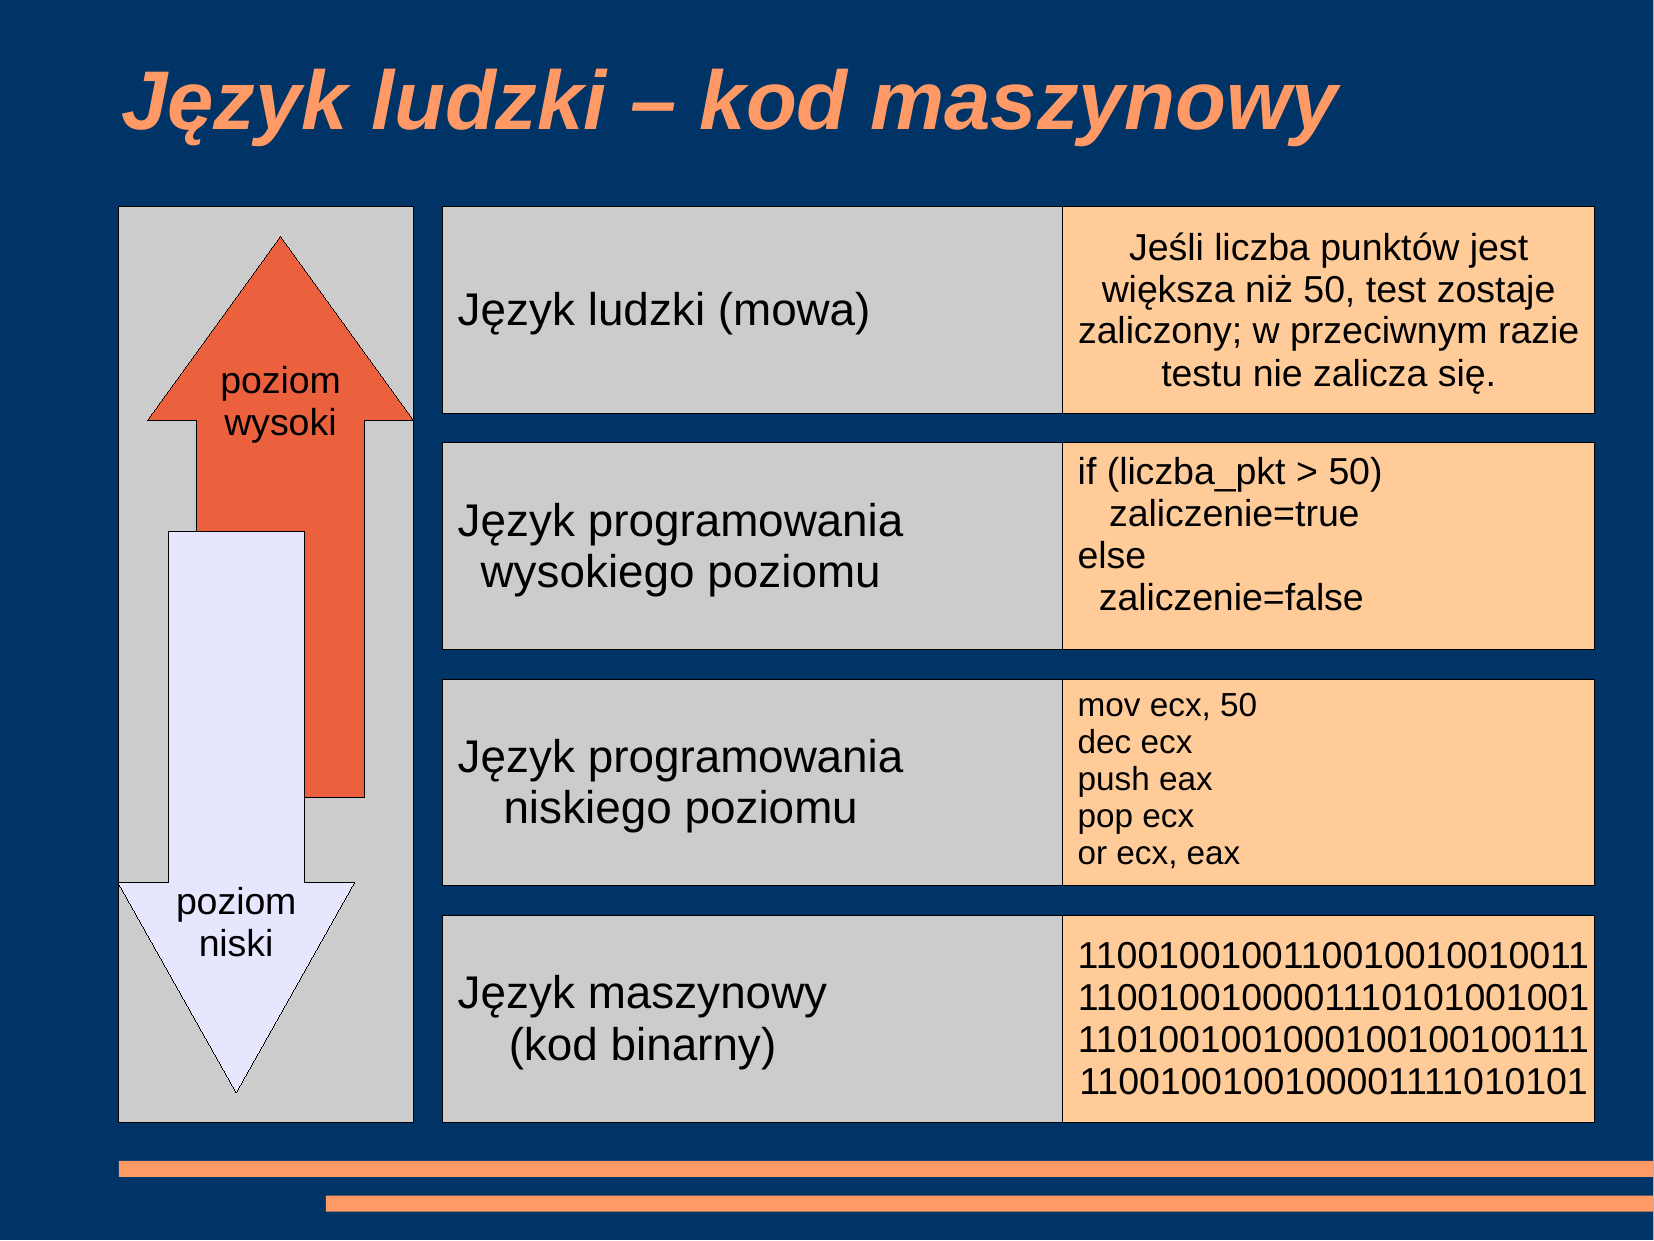

# Język ludzki – kod maszynowy
Język ludzki (mowa)
Jeśli liczba punktów jest
większa niż 50, test zostaje
zaliczony; w przeciwnym razie
testu nie zalicza się.
poziom
wysoki
Język programowania
wysokiego poziomu
if (liczba_pkt > 50)
 zaliczenie=true
else
 zaliczenie=false
poziom
niski
Język programowania
niskiego poziomu
mov ecx, 50
dec ecx
push eax
pop ecx
or ecx, eax
Język maszynowy
(kod binarny)
1100100100110010010010011
1100100100001110101001001
1101001001000100100100111
1100100100100001111010101